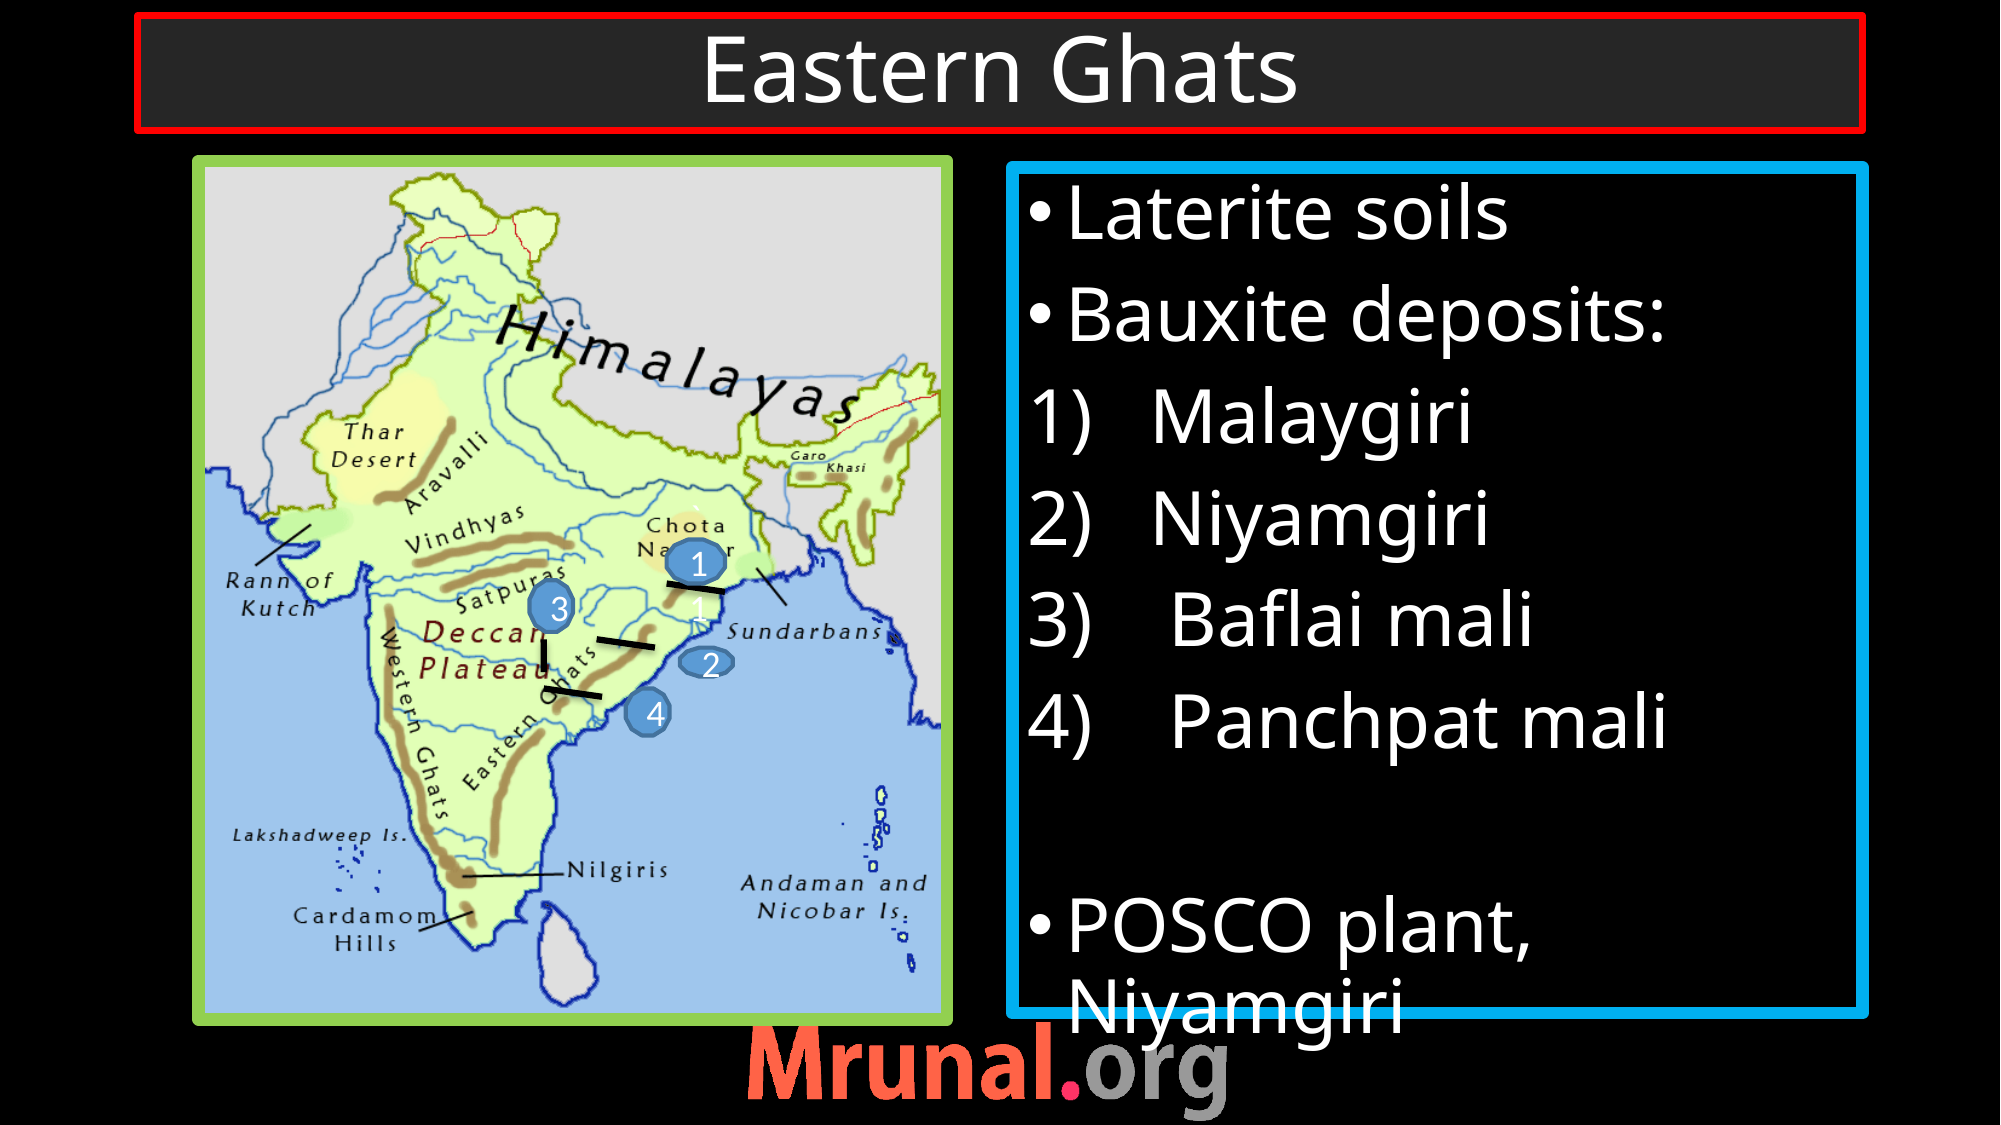

Eastern Ghats
# Laterite soils
Bauxite deposits:
Malaygiri
Niyamgiri
 Baflai mali
 Panchpat mali
POSCO plant, Niyamgiri
`11
3
2
4